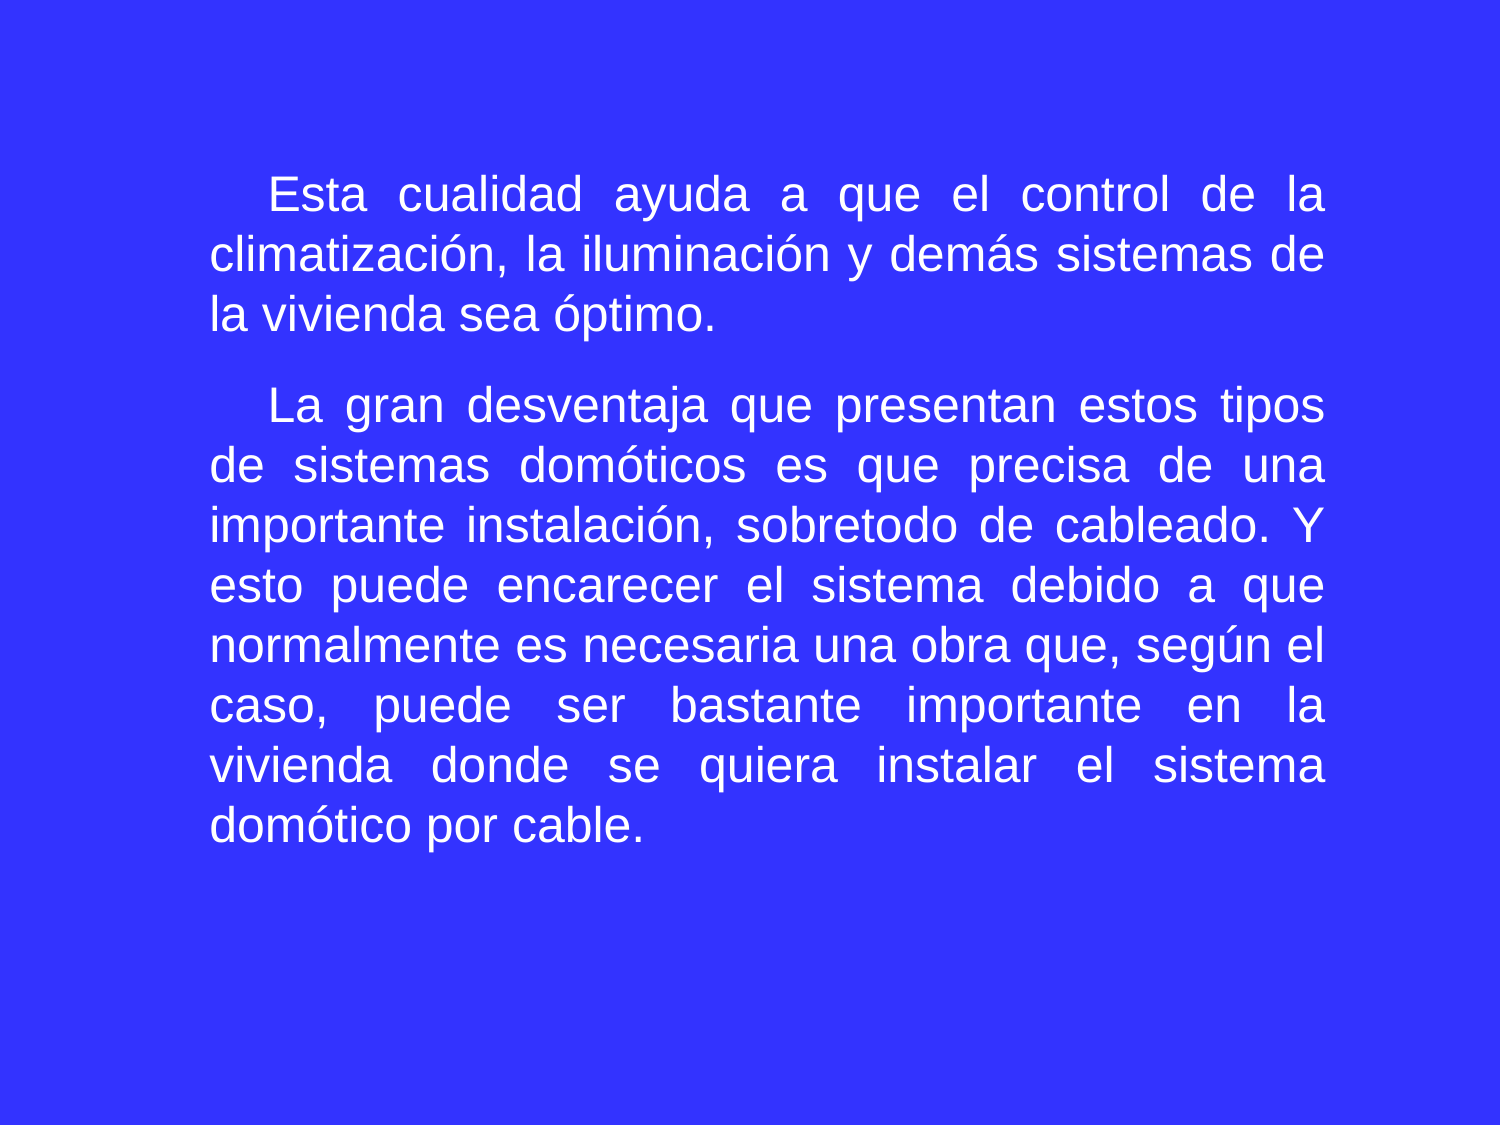

Esta cualidad ayuda a que el control de la climatización, la iluminación y demás sistemas de la vivienda sea óptimo.
	La gran desventaja que presentan estos tipos de sistemas domóticos es que precisa de una importante instalación, sobretodo de cableado. Y esto puede encarecer el sistema debido a que normalmente es necesaria una obra que, según el caso, puede ser bastante importante en la vivienda donde se quiera instalar el sistema domótico por cable.